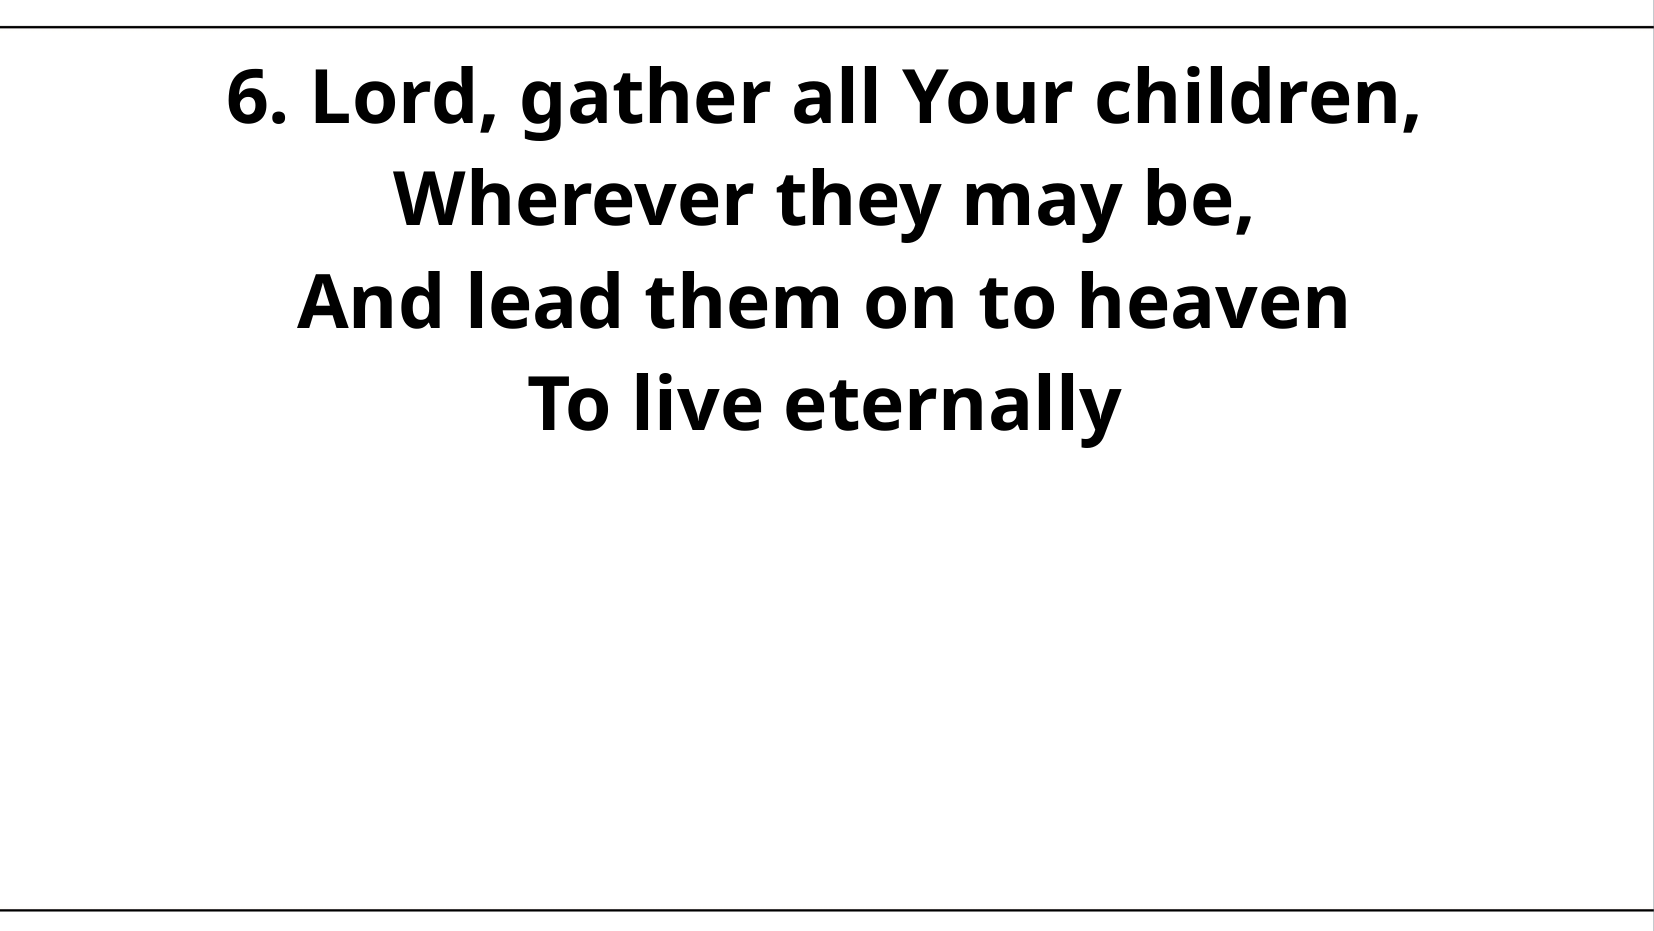

6. Lord, gather all Your children,
Wherever they may be,
And lead them on to heaven
To live eternally